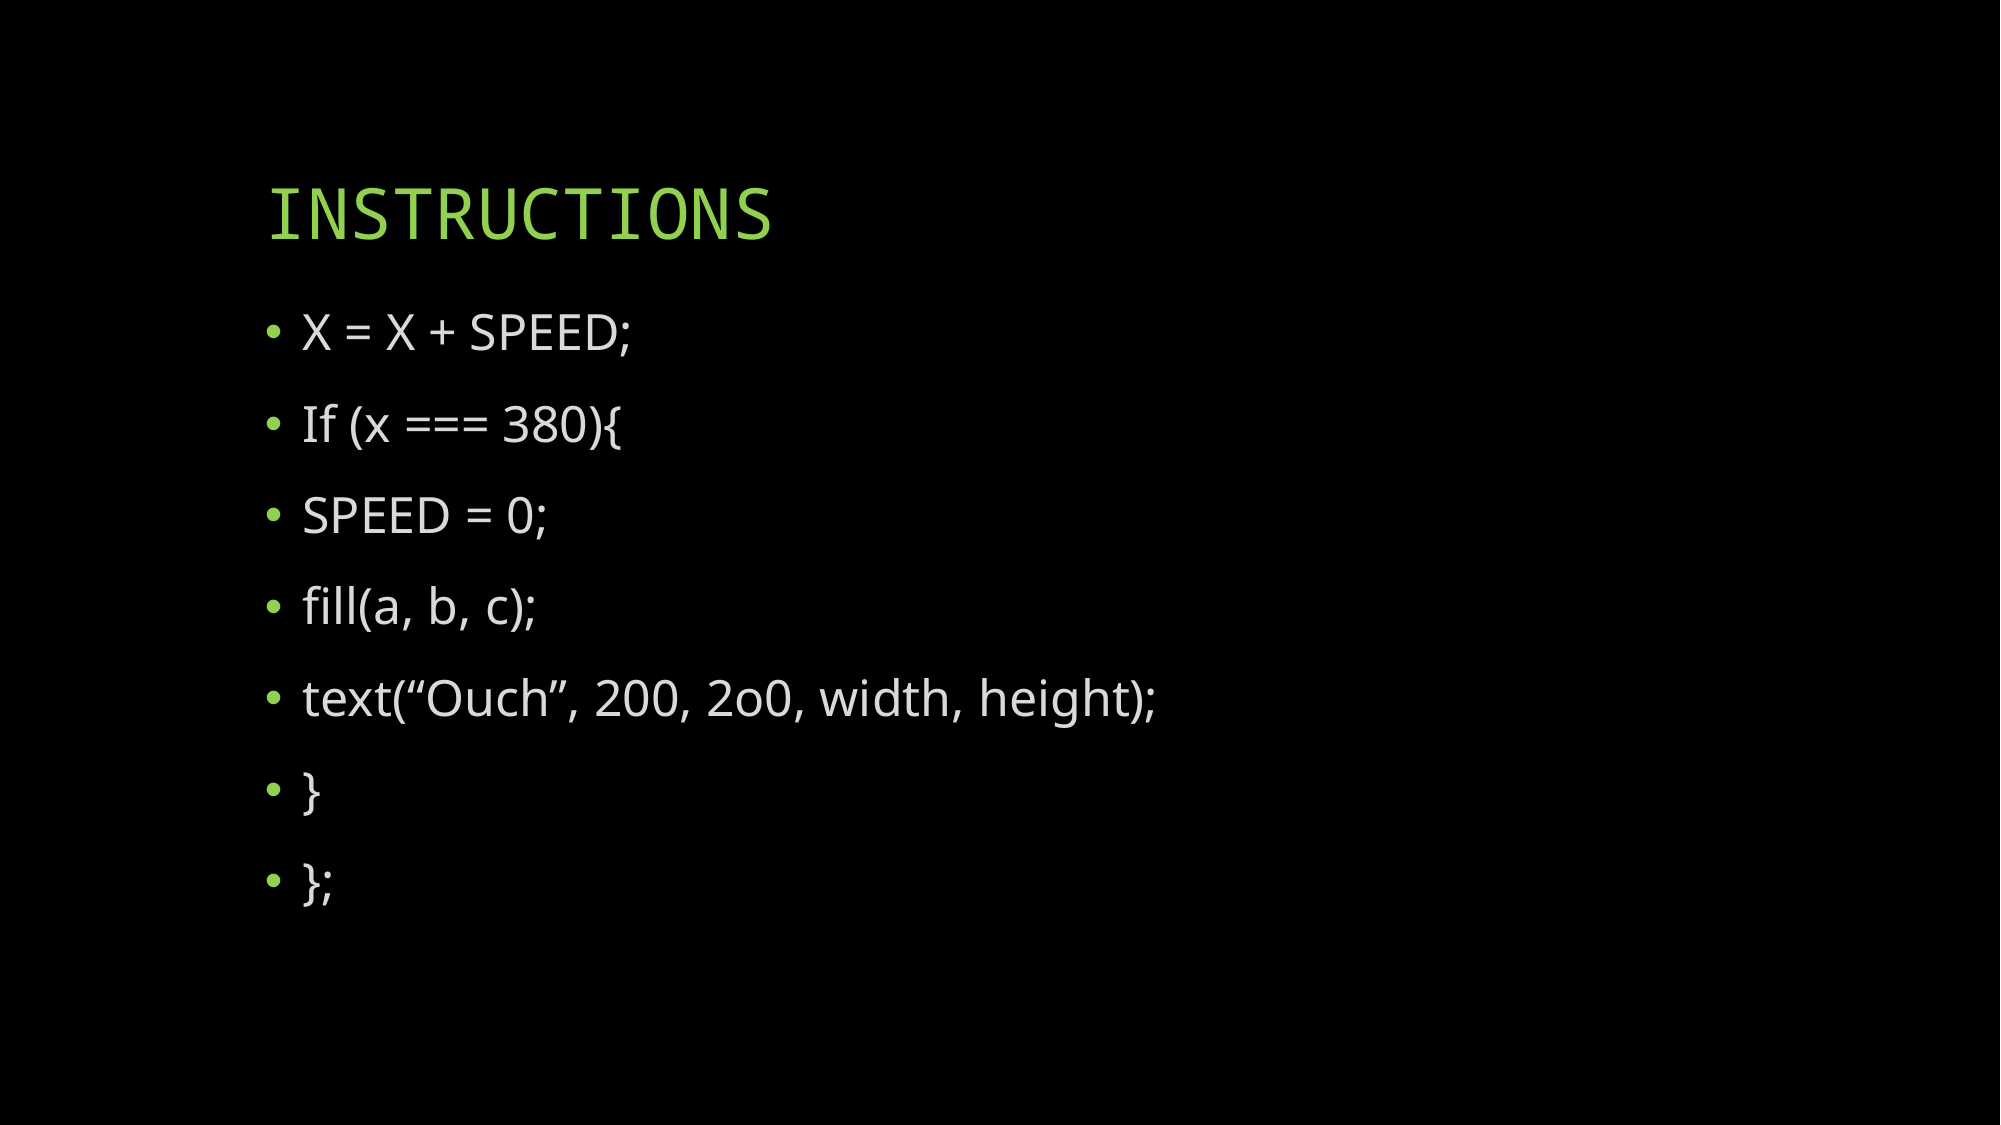

# INSTRUCTIONS
X = X + SPEED;
If (x === 380){
SPEED = 0;
fill(a, b, c);
text(“Ouch”, 200, 2o0, width, height);
}
};